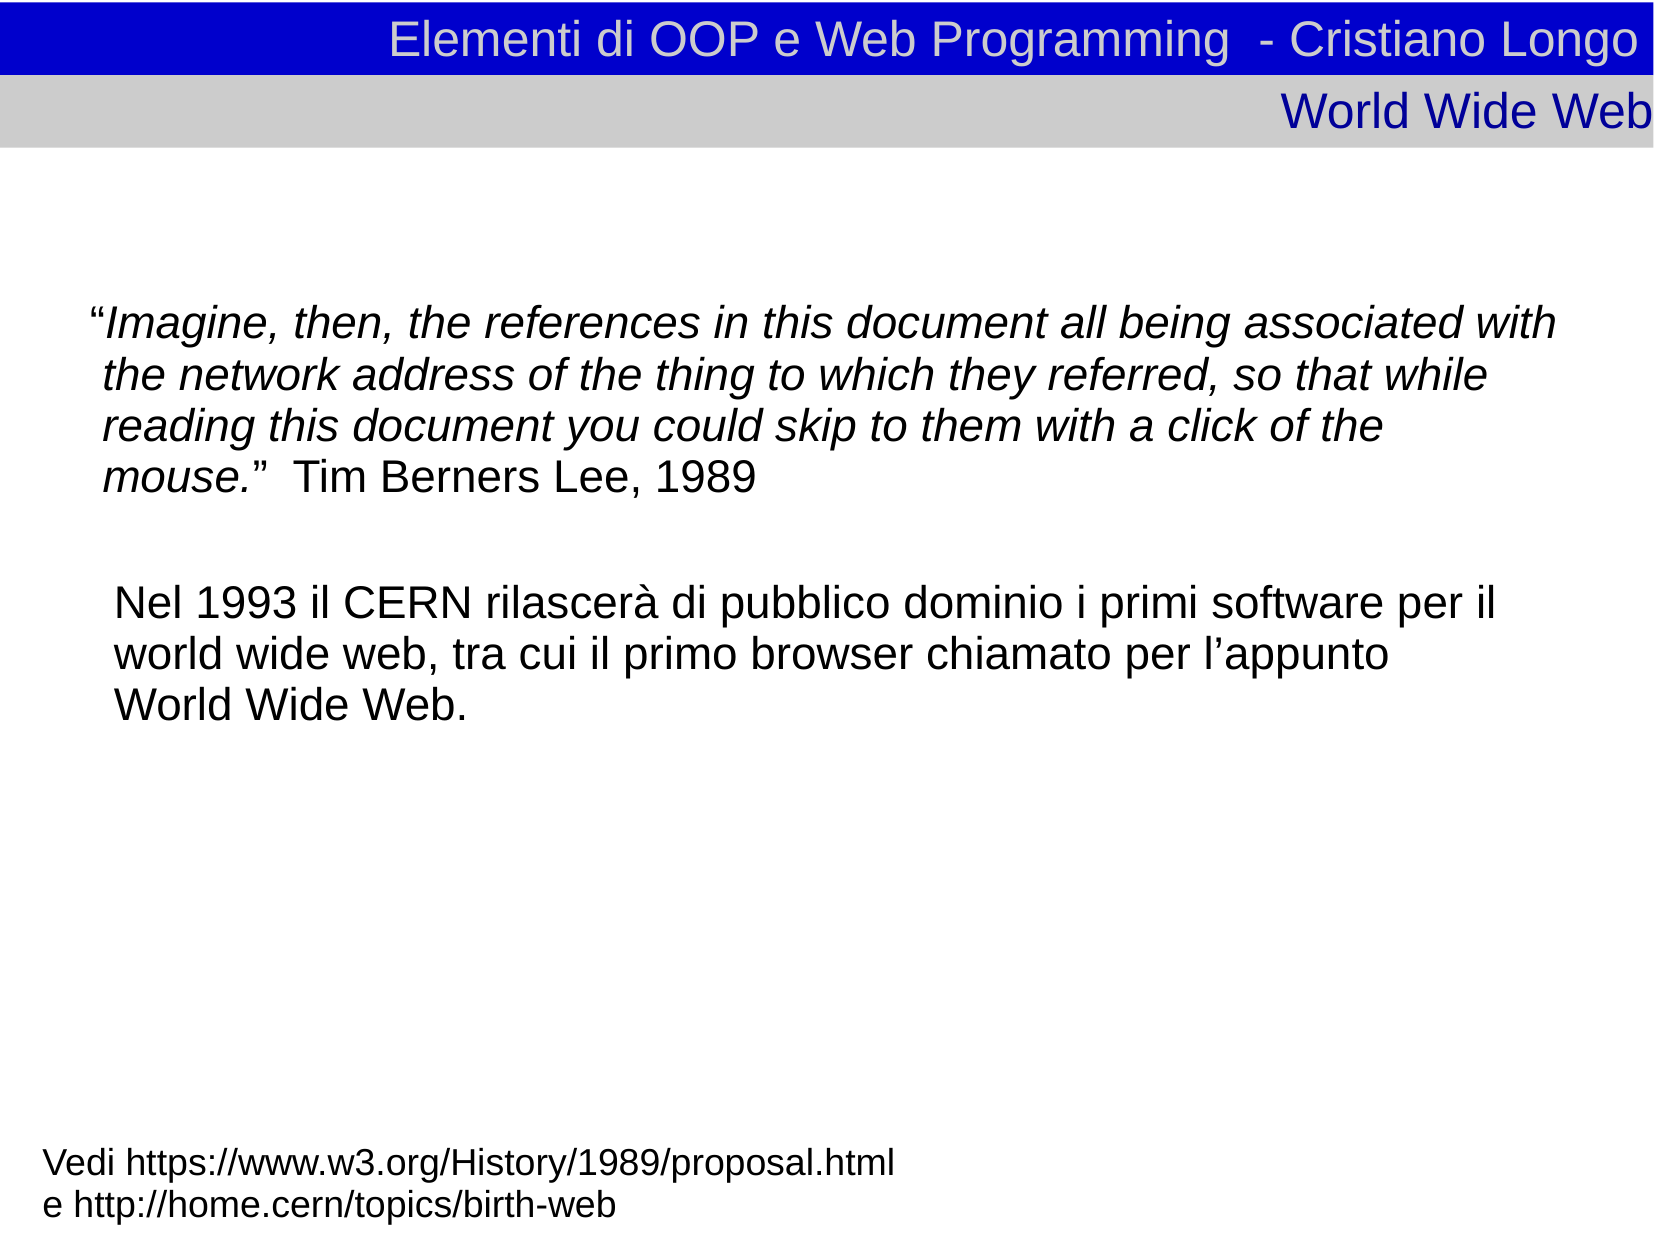

# Elementi di OOP e Web Programming - Cristiano Longo
World Wide Web
“Imagine, then, the references in this document all being associated with the network address of the thing to which they referred, so that while reading this document you could skip to them with a click of the
 mouse.” Tim Berners Lee, 1989
| Utente | Cane |
| --- | --- |
| alice | fuffy |
| charlie | doggy |
| charlie | pluto |
| bob | fuffy |
Nel 1993 il CERN rilascerà di pubblico dominio i primi software per il world wide web, tra cui il primo browser chiamato per l’appunto World Wide Web.
Vedi https://www.w3.org/History/1989/proposal.html
e http://home.cern/topics/birth-web